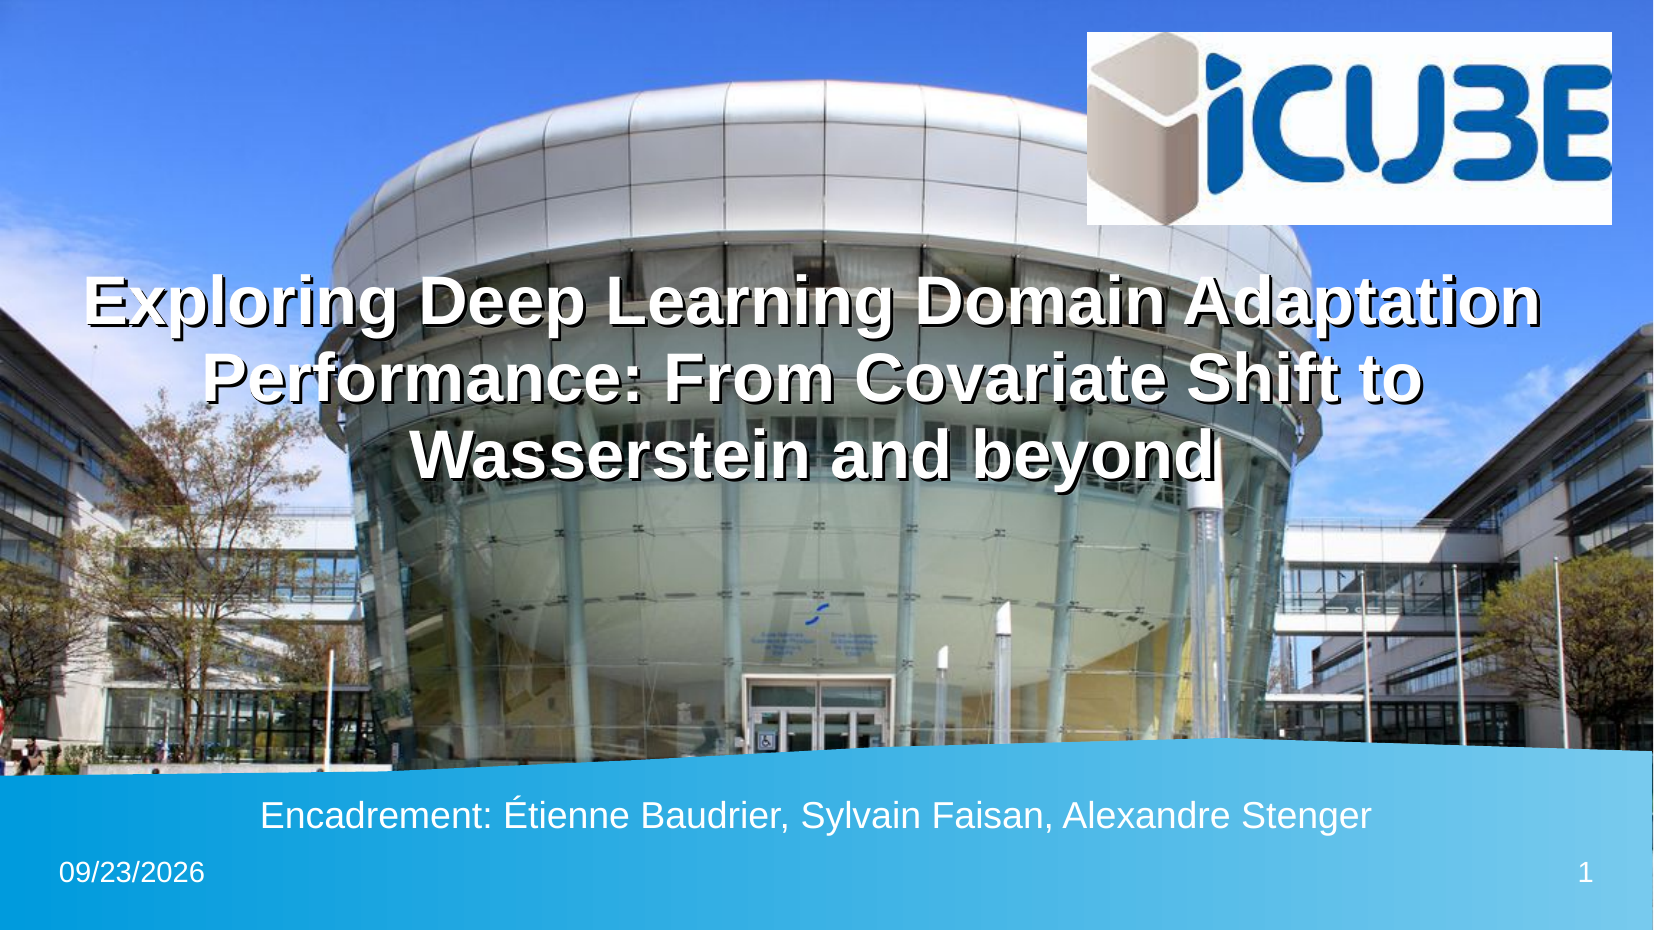

# Exploring Deep Learning Domain Adaptation Performance: From Covariate Shift to Wasserstein and beyond
Encadrement: Étienne Baudrier, Sylvain Faisan, Alexandre Stenger